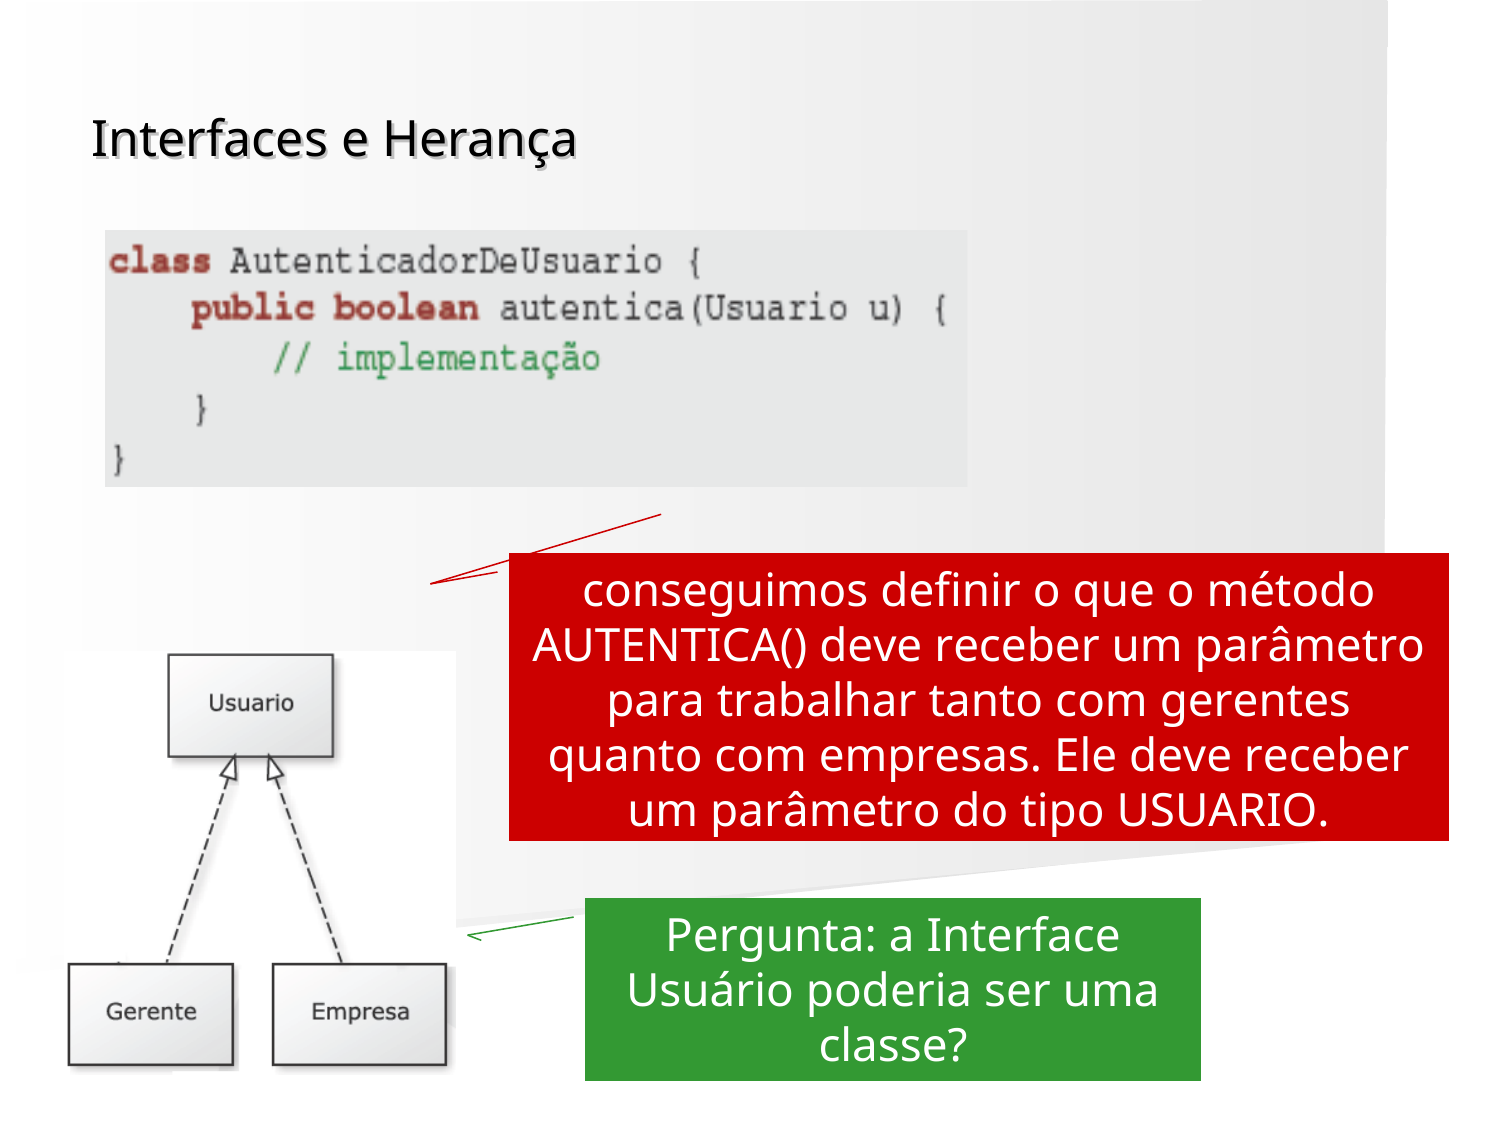

# Interfaces e Herança
conseguimos definir o que o método AUTENTICA() deve receber um parâmetro para trabalhar tanto com gerentes quanto com empresas. Ele deve receber um parâmetro do tipo USUARIO.
Pergunta: a Interface Usuário poderia ser uma classe?